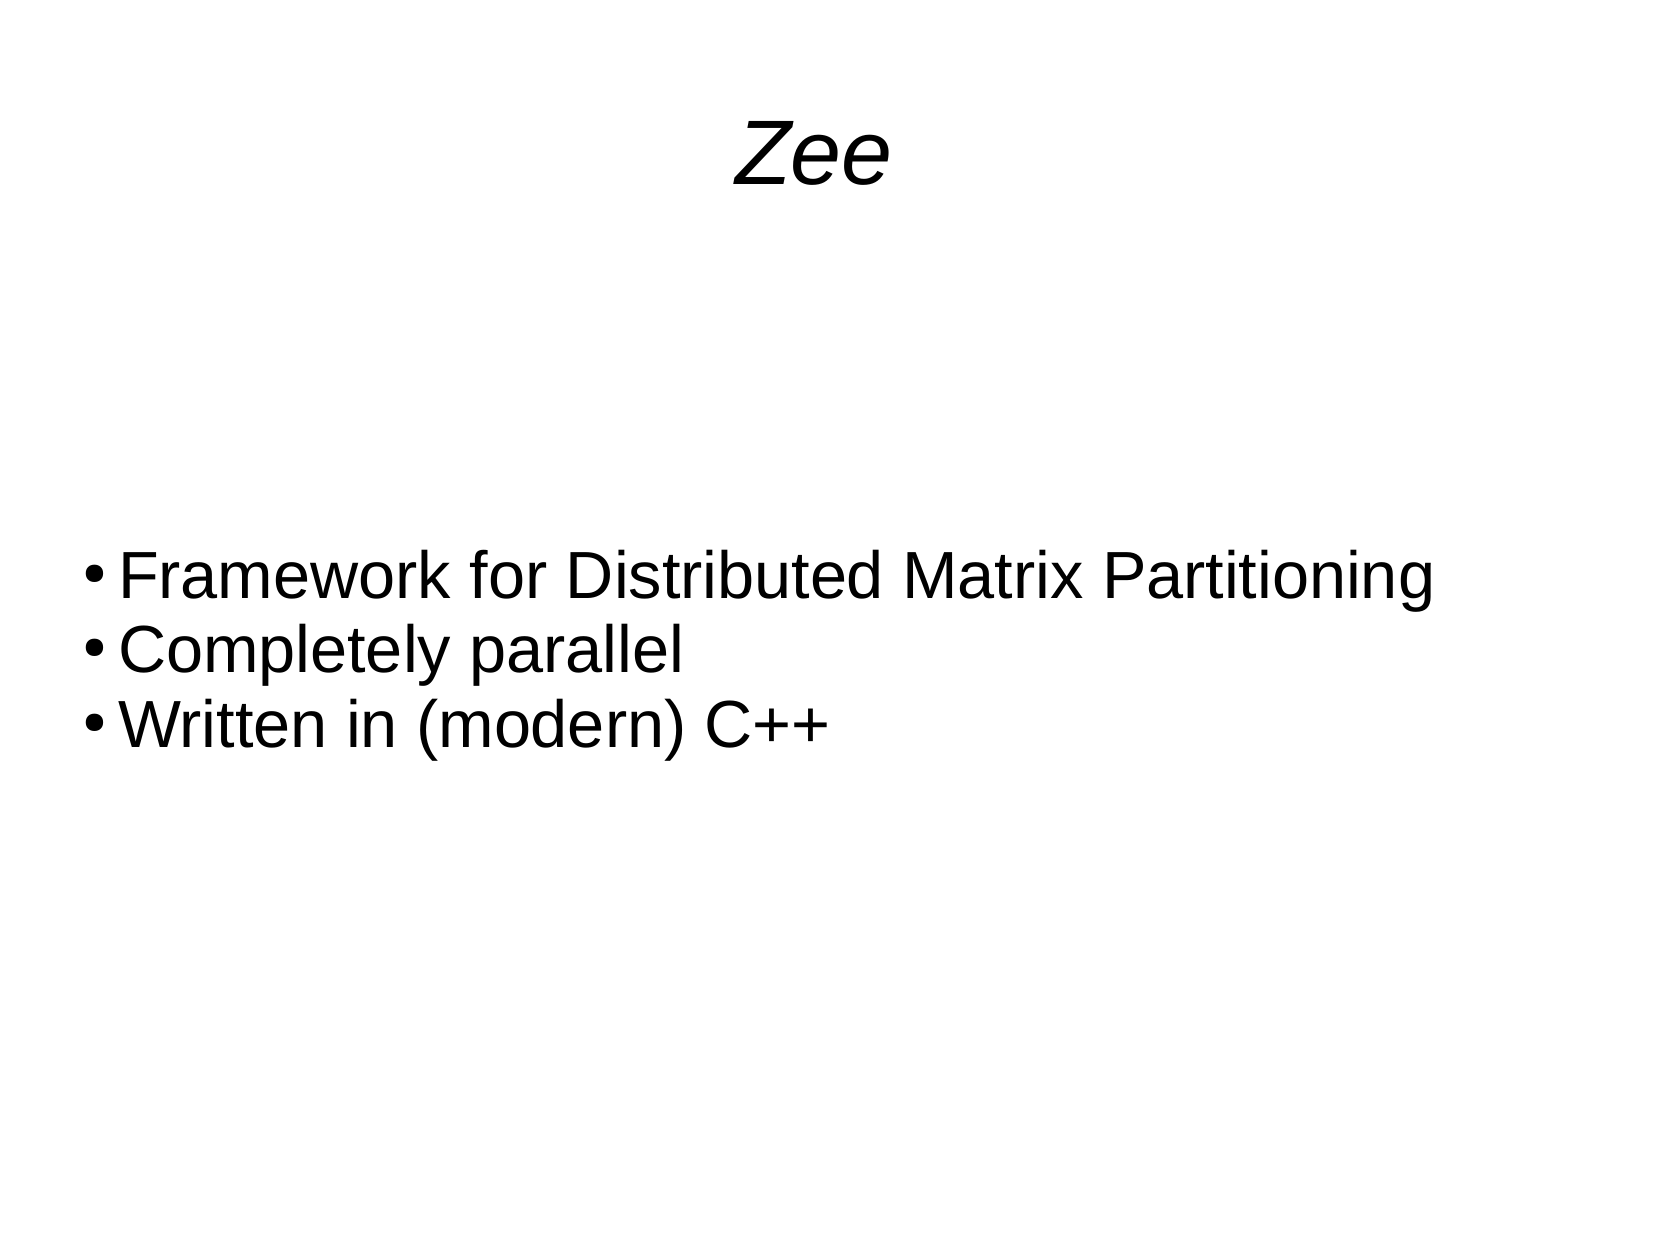

# Zee
Framework for Distributed Matrix Partitioning
Completely parallel
Written in (modern) C++